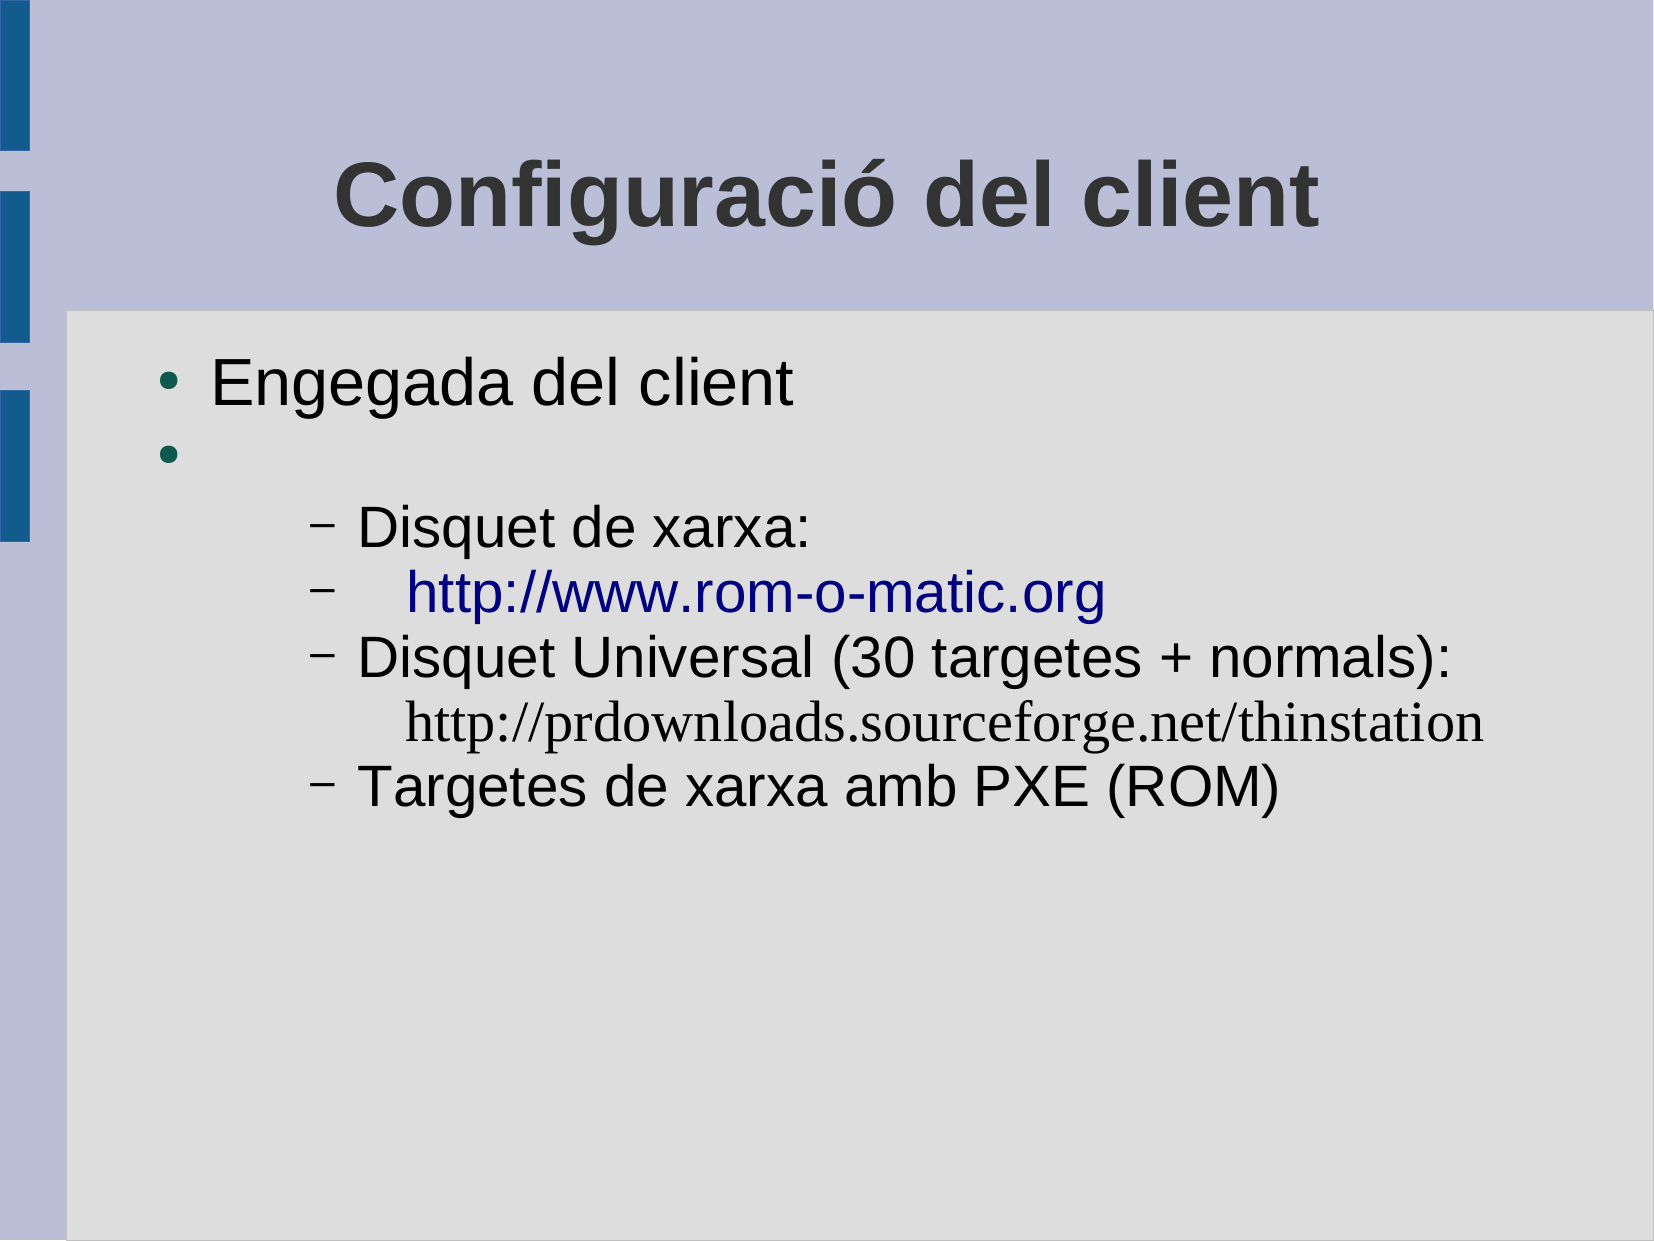

# Configuració del client
Engegada del client
Disquet de xarxa:
 http://www.rom-o-matic.org
Disquet Universal (30 targetes + normals): http://prdownloads.sourceforge.net/thinstation
Targetes de xarxa amb PXE (ROM)